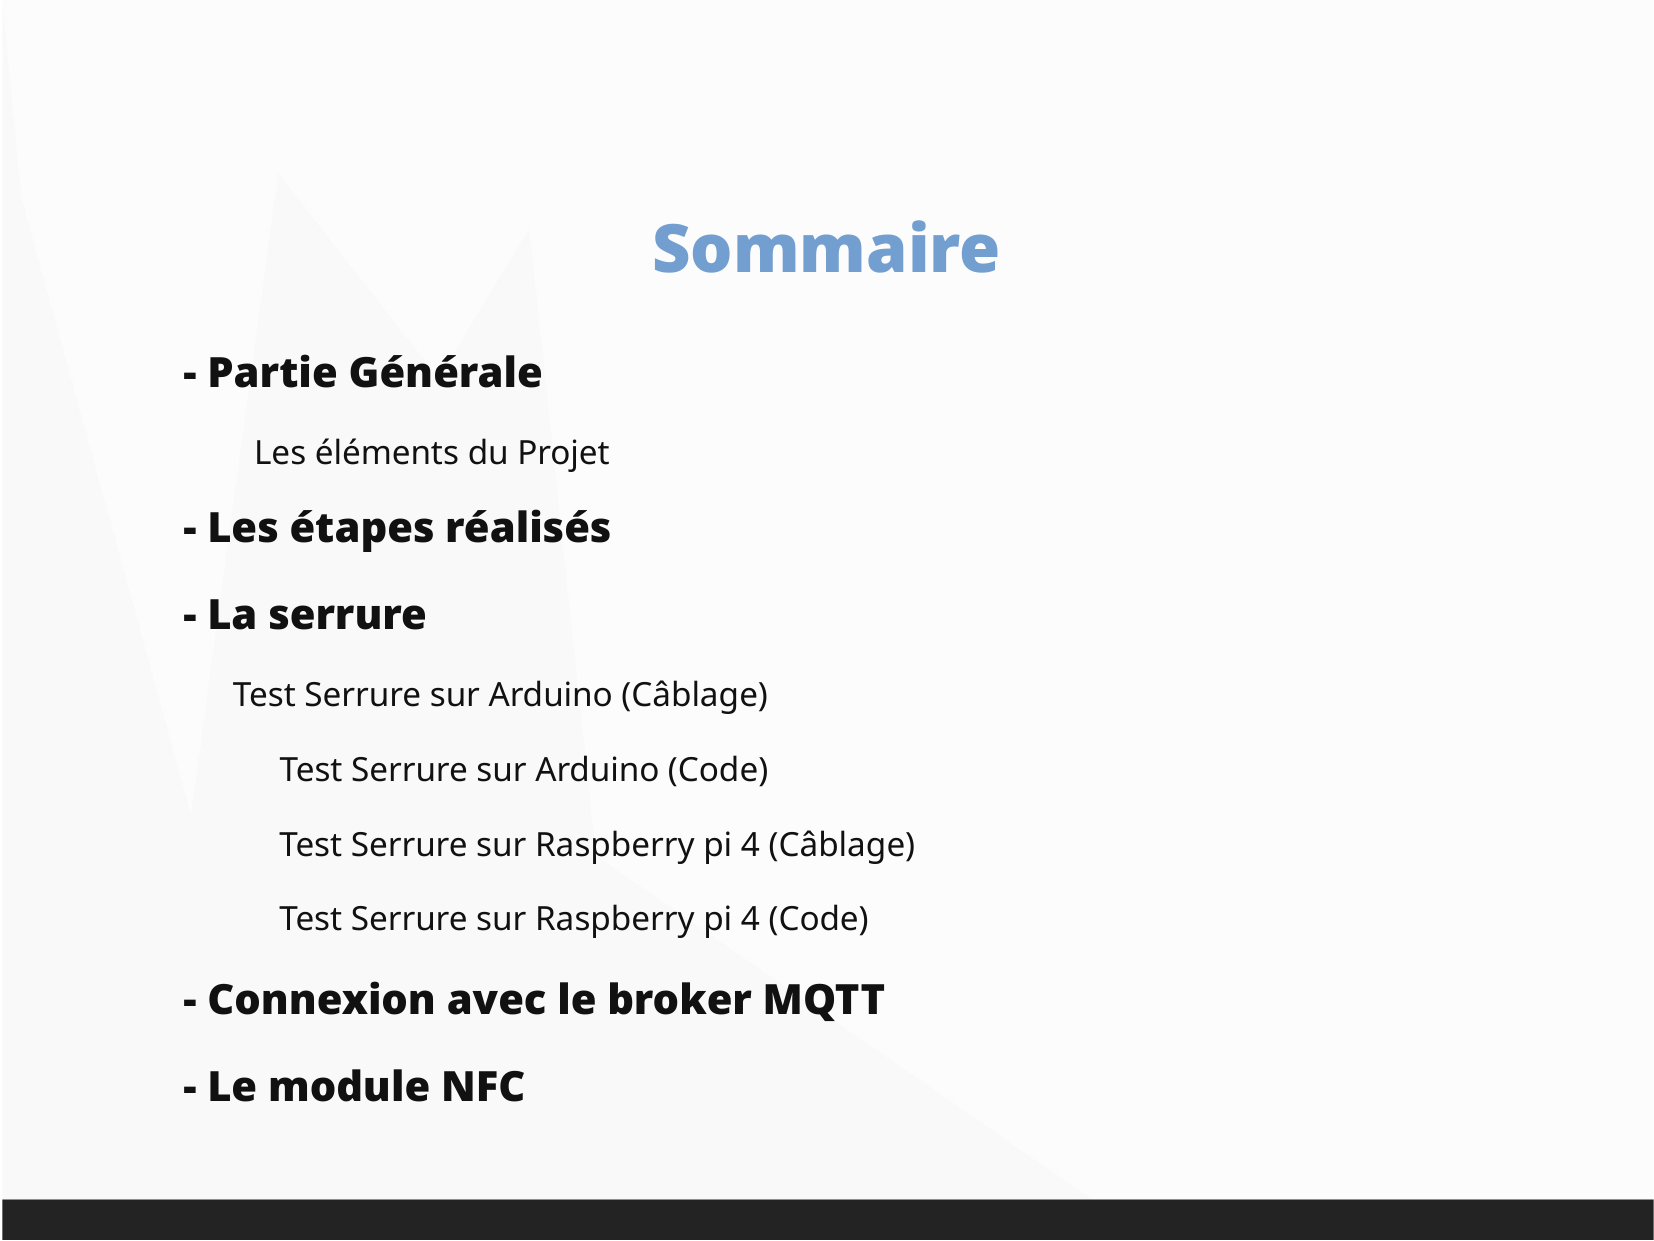

# Sommaire
- Partie Générale
Les éléments du Projet
- Les étapes réalisés
- La serrure
 Test Serrure sur Arduino (Câblage)
 Test Serrure sur Arduino (Code)
 Test Serrure sur Raspberry pi 4 (Câblage)
 Test Serrure sur Raspberry pi 4 (Code)
- Connexion avec le broker MQTT
- Le module NFC